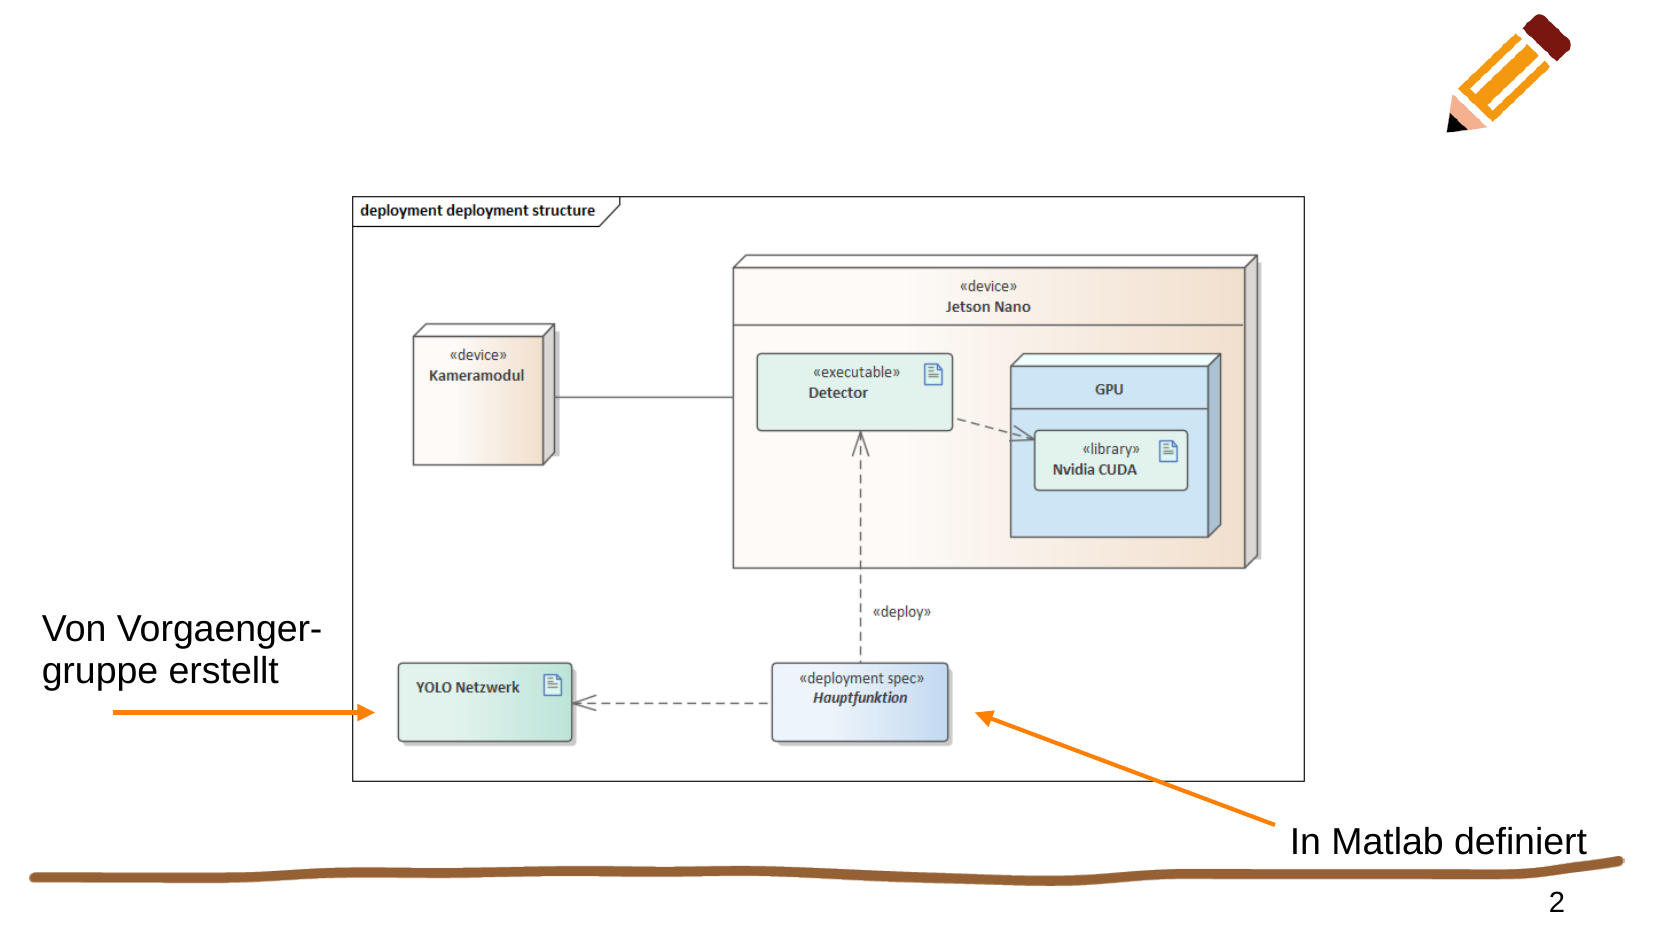

Von Vorgaenger-
gruppe erstellt
In Matlab definiert
2